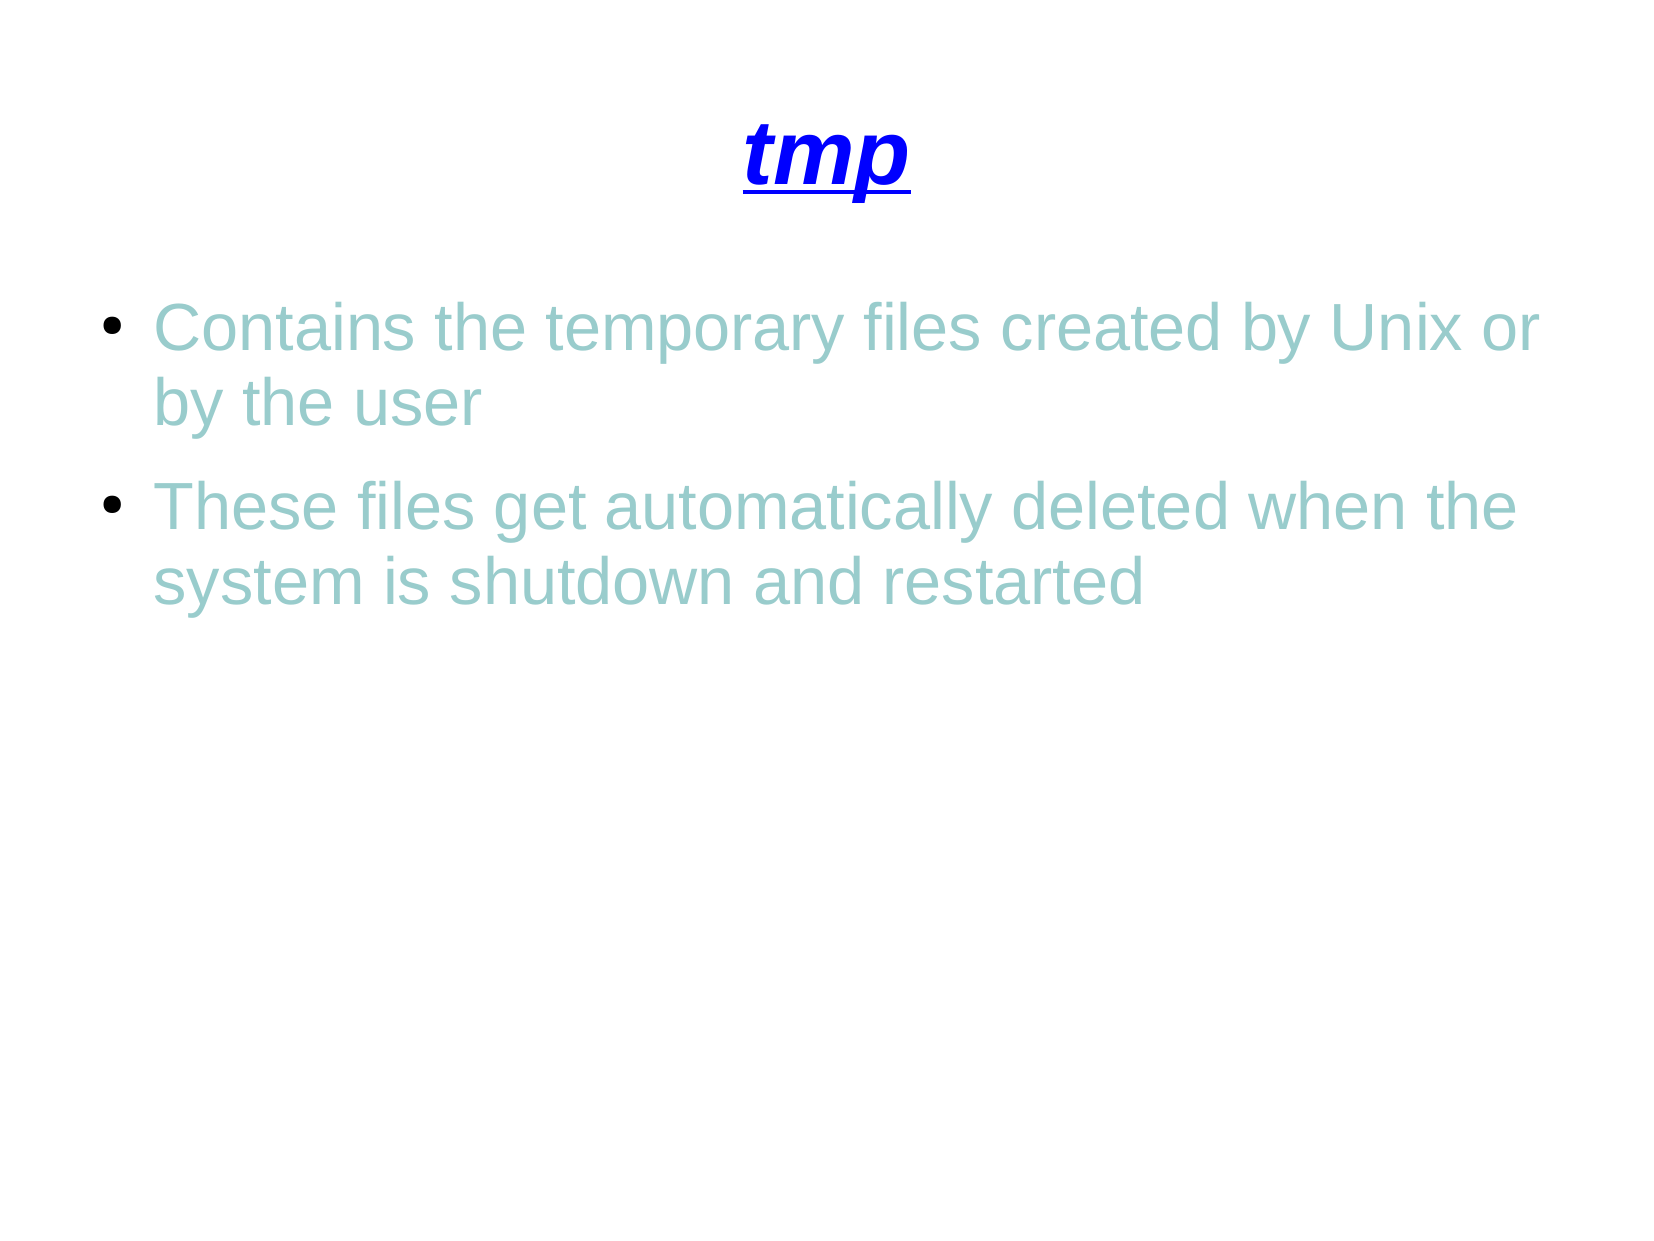

# tmp
Contains the temporary files created by Unix or by the user
These files get automatically deleted when the system is shutdown and restarted